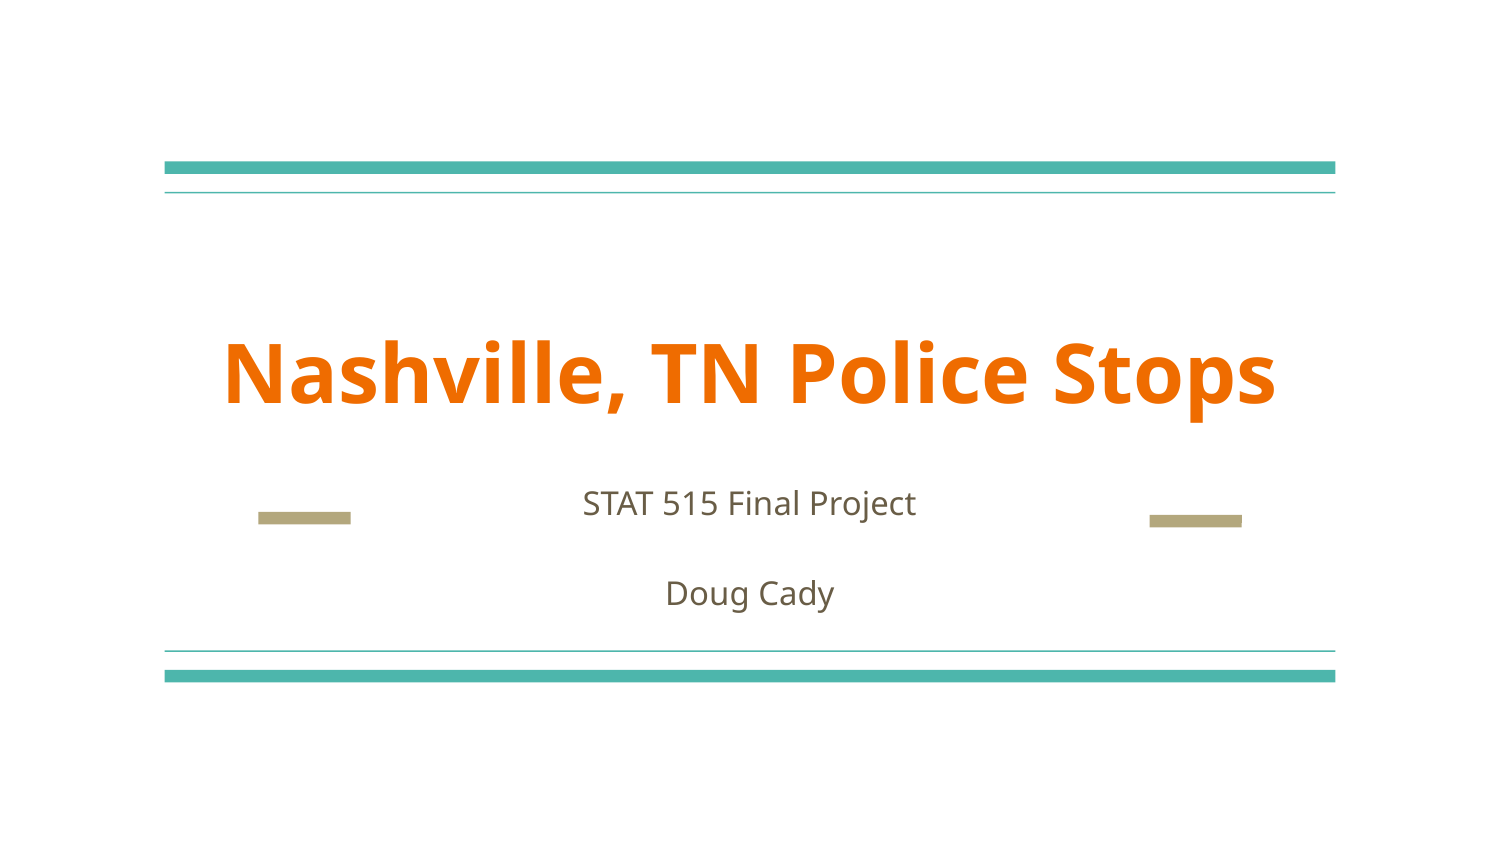

# Nashville, TN Police Stops
STAT 515 Final Project
Doug Cady